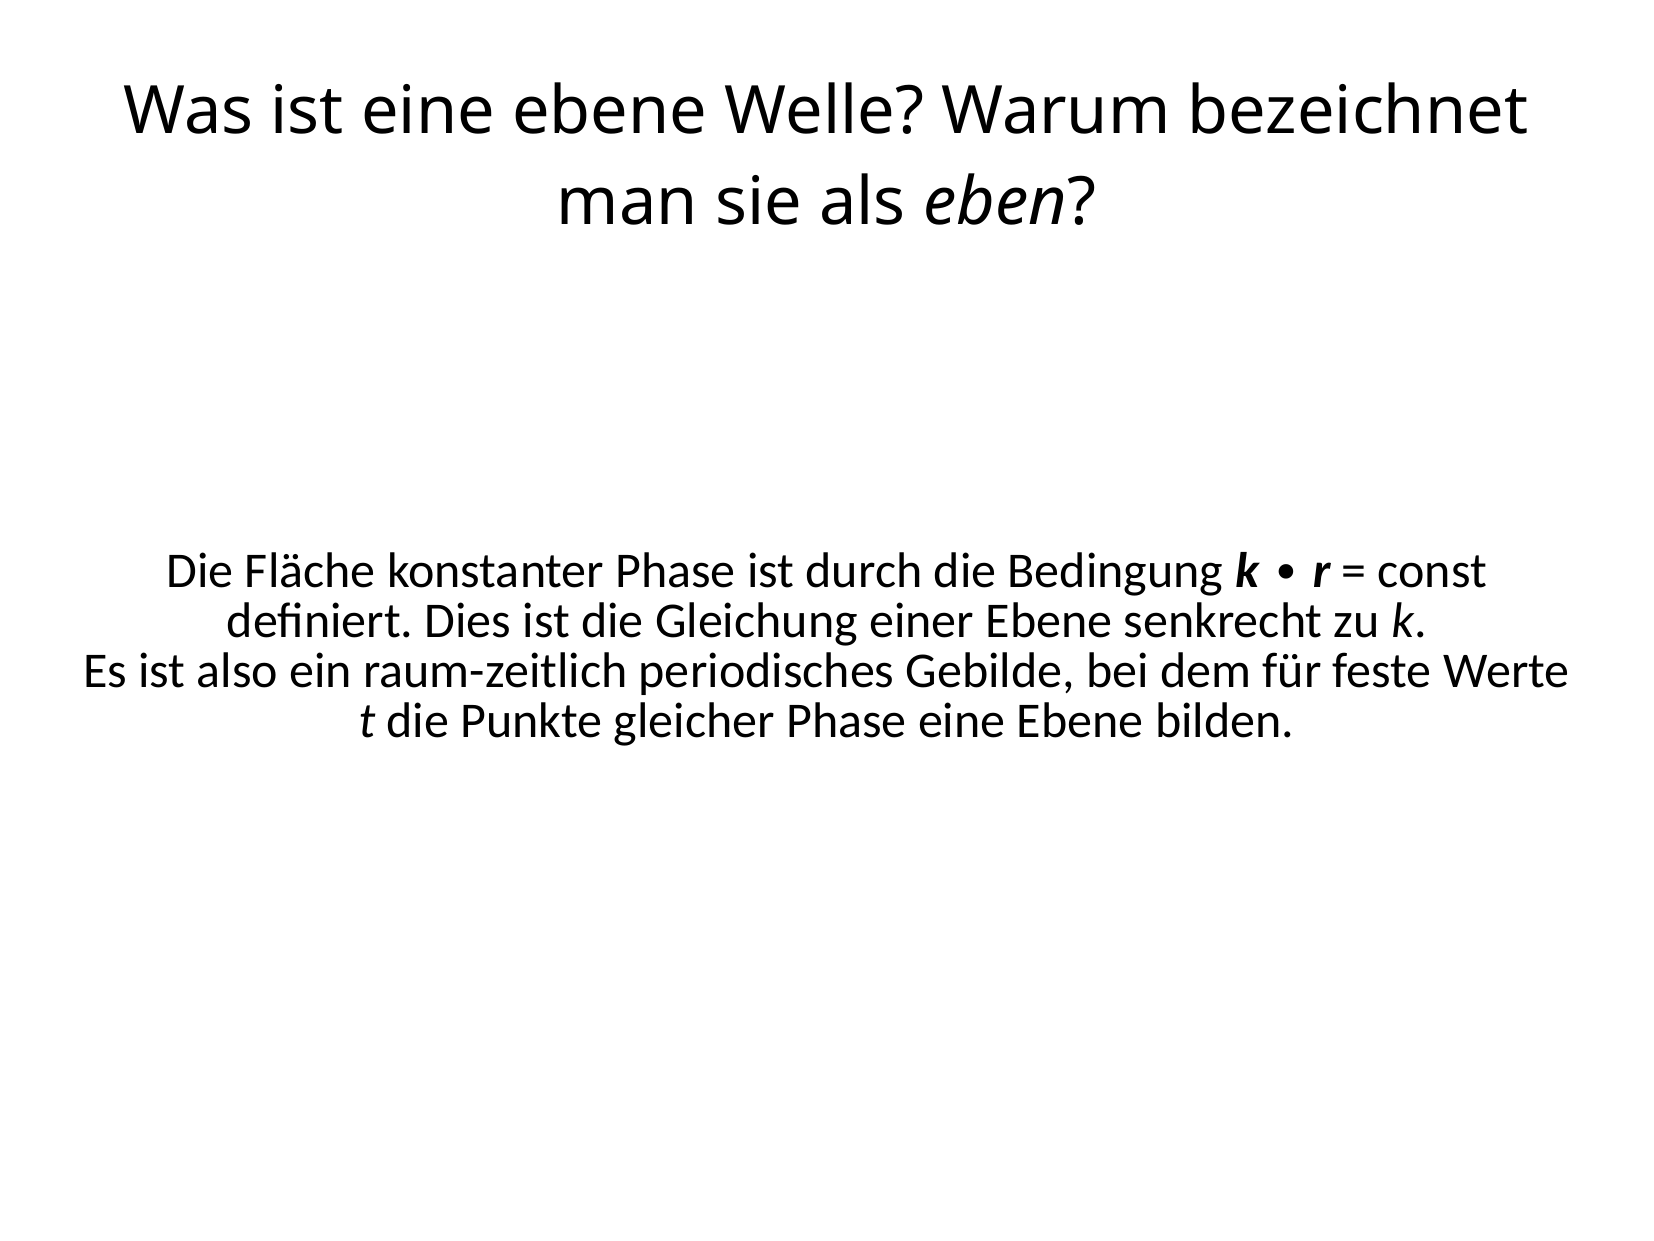

# Was ist eine ebene Welle? Warum bezeichnet man sie als eben?
Die Fläche konstanter Phase ist durch die Bedingung k ∙ r = const definiert. Dies ist die Gleichung einer Ebene senkrecht zu k.
Es ist also ein raum-zeitlich periodisches Gebilde, bei dem für feste Werte t die Punkte gleicher Phase eine Ebene bilden.